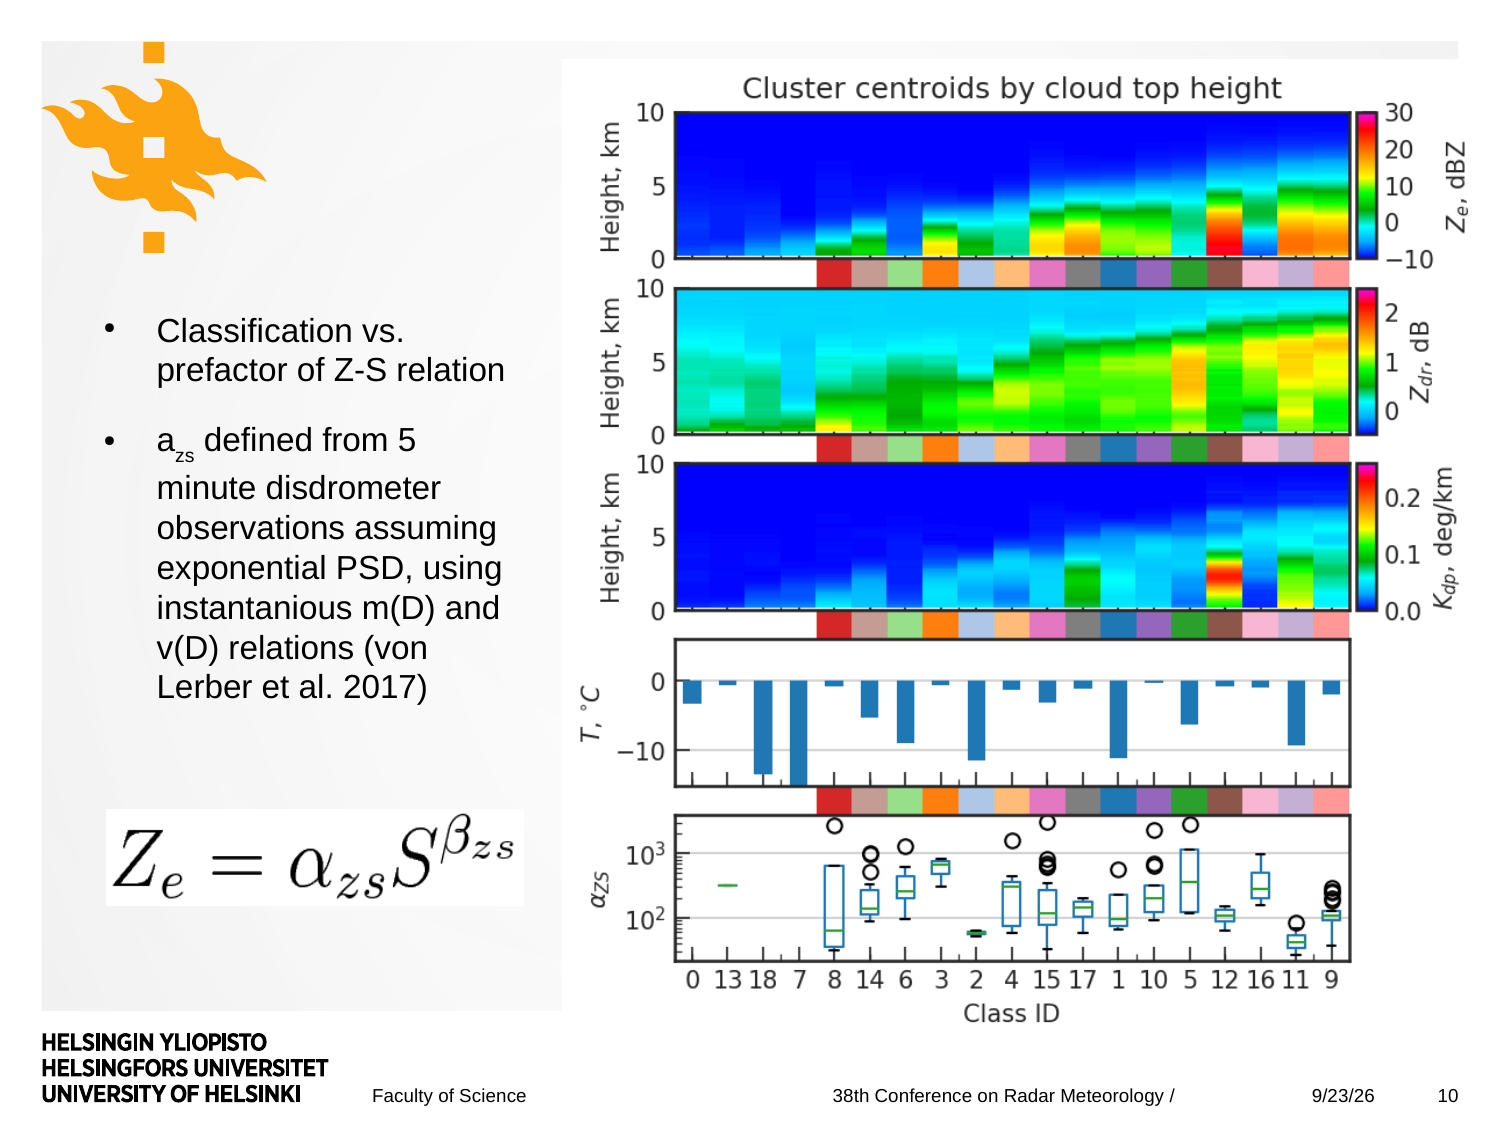

# Classification vs. prefactor of Z-S relation
azs defined from 5 minute disdrometer observations assuming exponential PSD, using instantanious m(D) and v(D) relations (von Lerber et al. 2017)
10
alatunniste